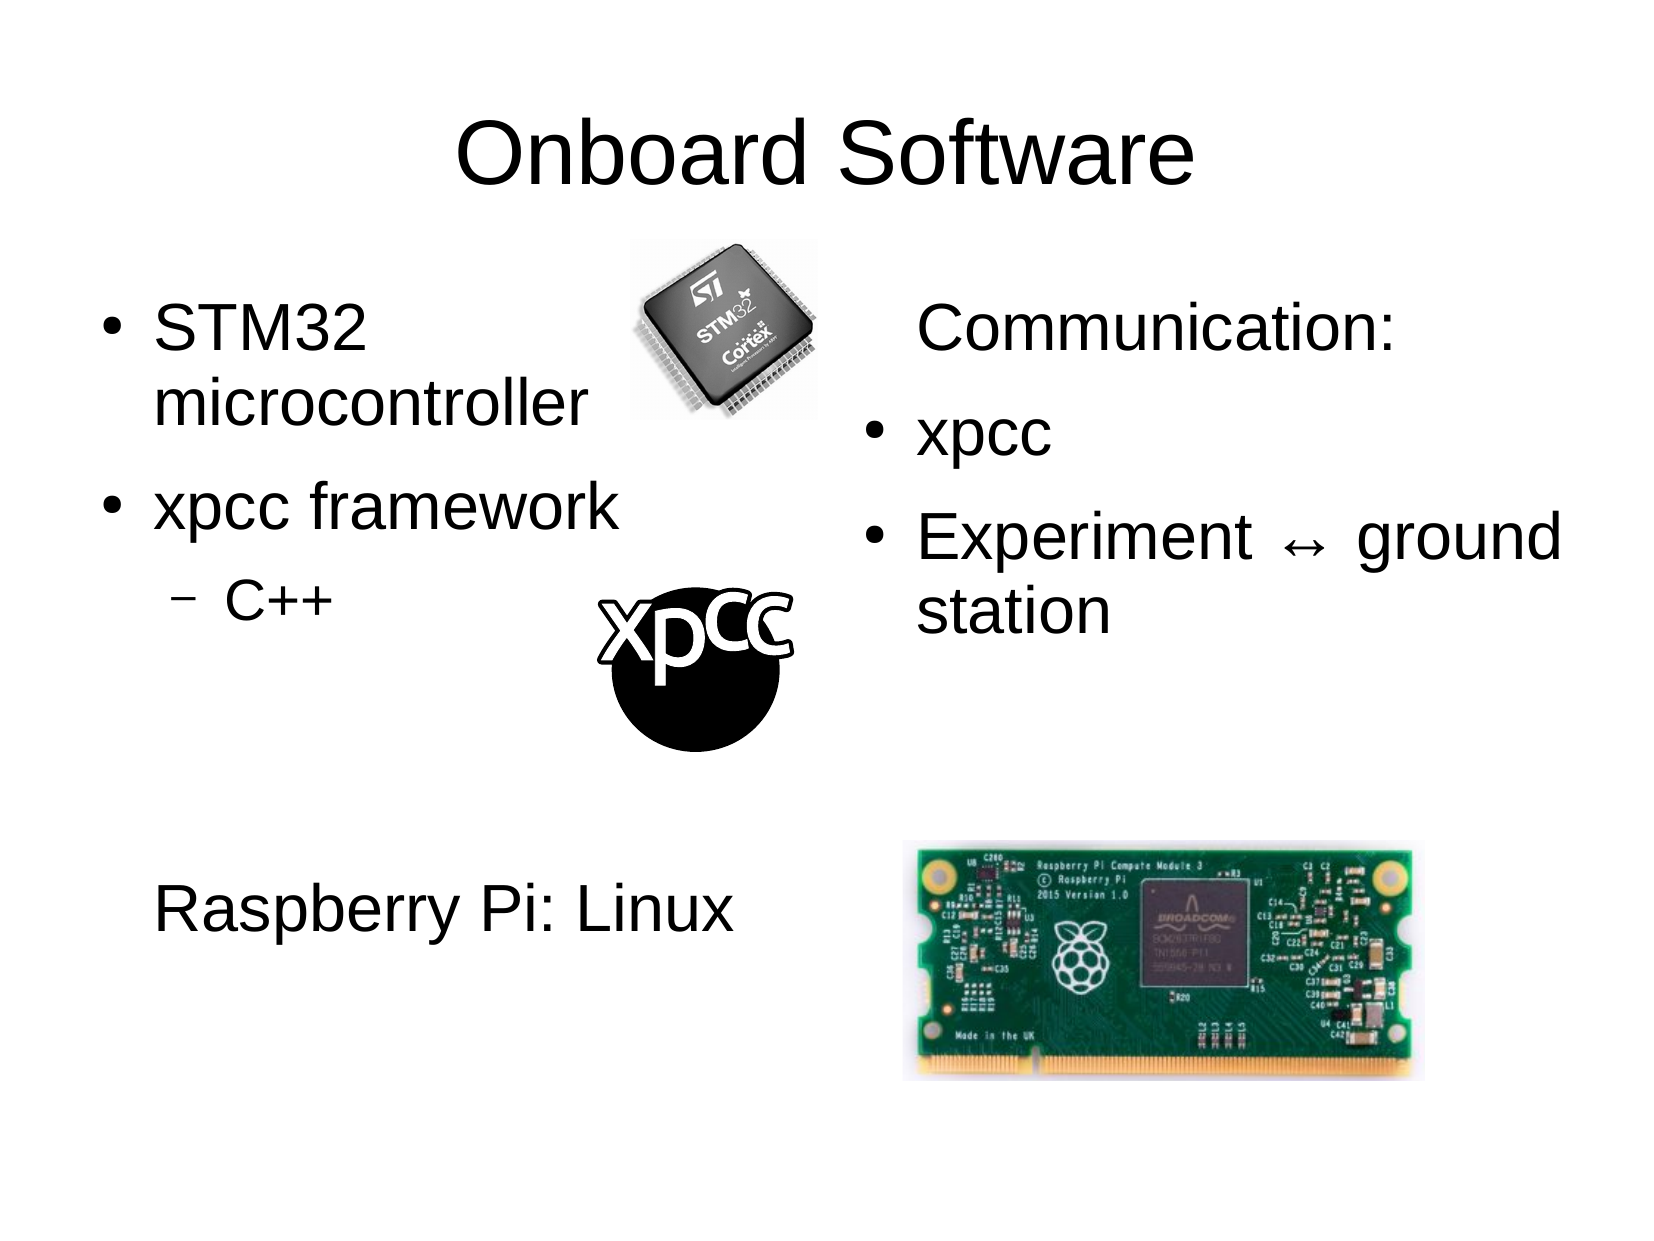

# Onboard Software
STM32 microcontroller
xpcc framework
C++
Raspberry Pi: Linux
Communication:
xpcc
Experiment ↔ ground station